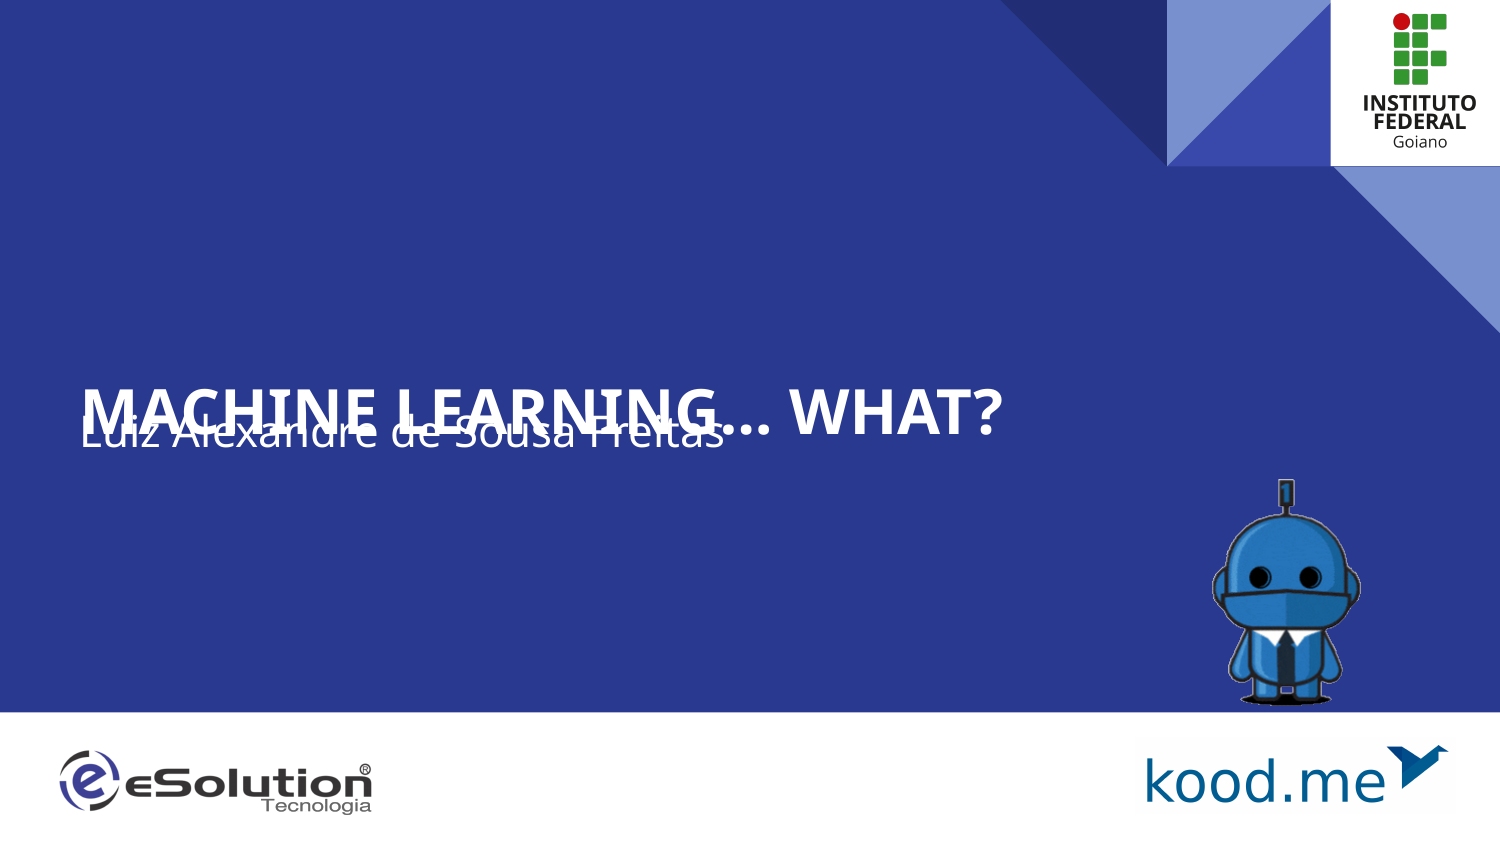

# MACHINE LEARNING... WHAT?
Luiz Alexandre de Sousa Freitas